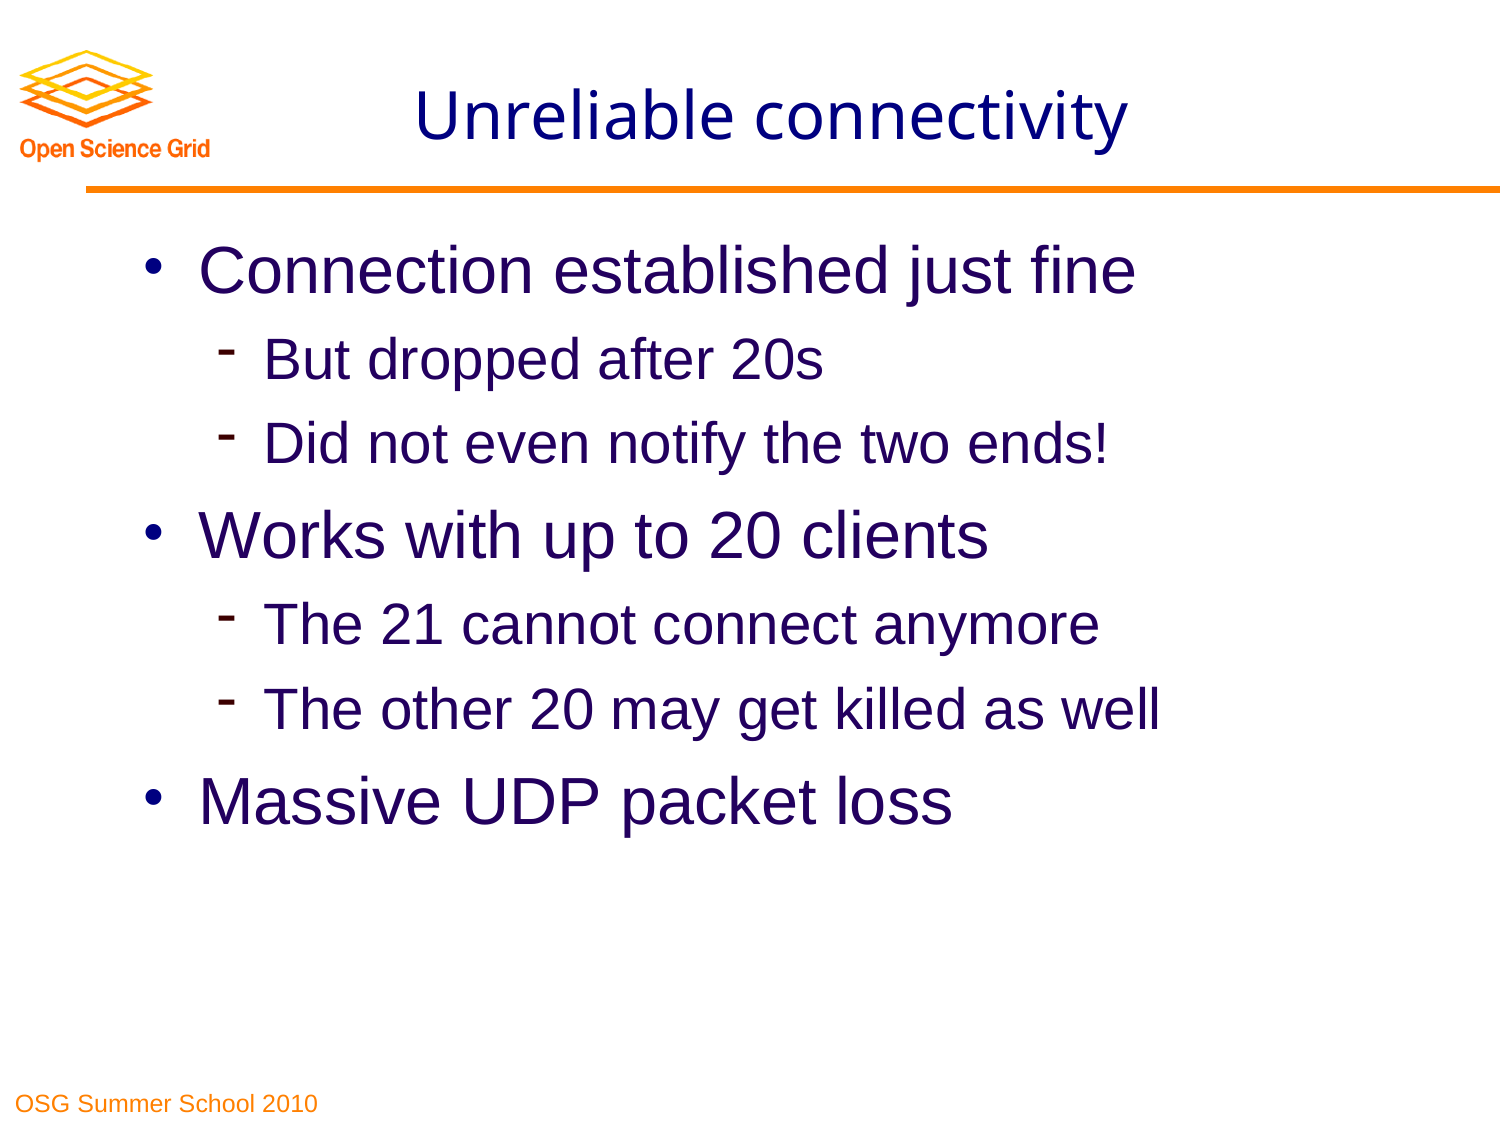

# Unreliable connectivity
Connection established just fine
But dropped after 20s
Did not even notify the two ends!
Works with up to 20 clients
The 21 cannot connect anymore
The other 20 may get killed as well
Massive UDP packet loss